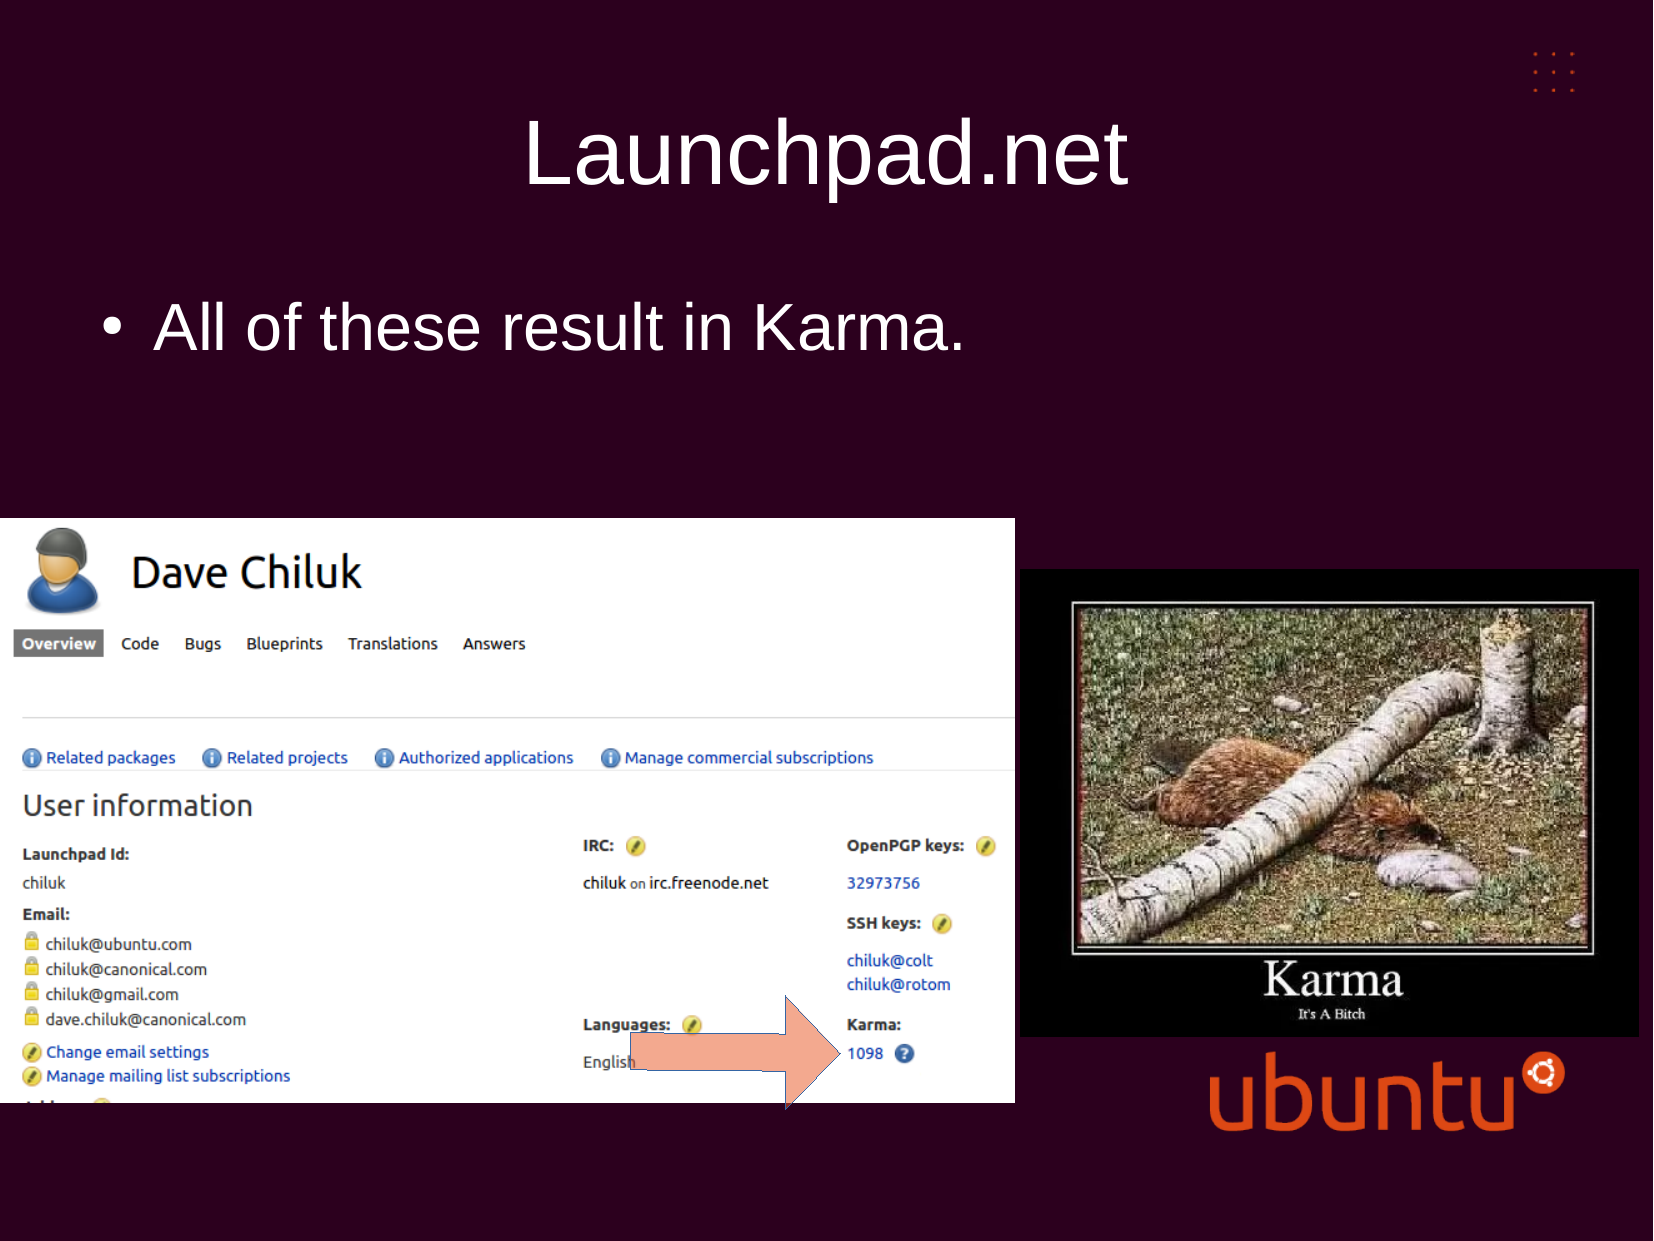

# Launchpad.net
All of these result in Karma.